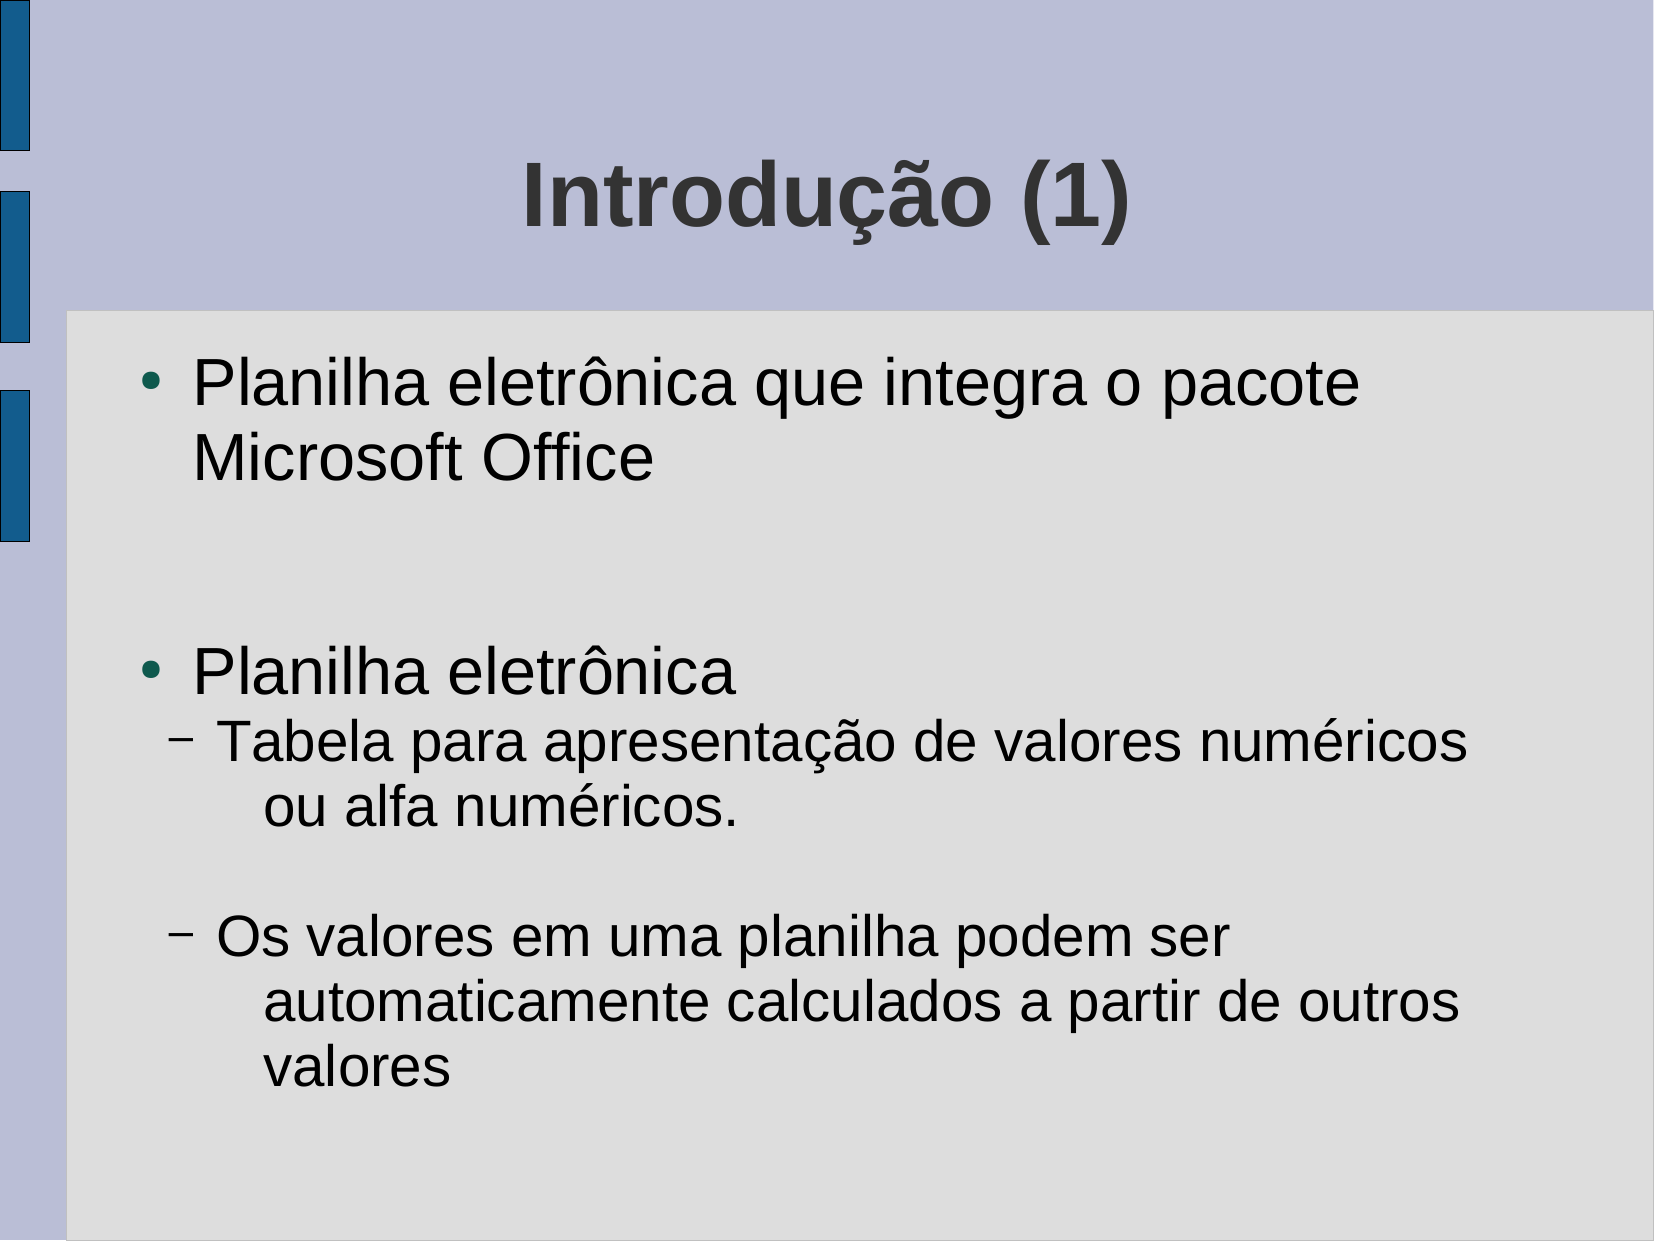

# Introdução (1)
Planilha eletrônica que integra o pacote Microsoft Office
Planilha eletrônica
Tabela para apresentação de valores numéricos ou alfa numéricos.
Os valores em uma planilha podem ser automaticamente calculados a partir de outros valores